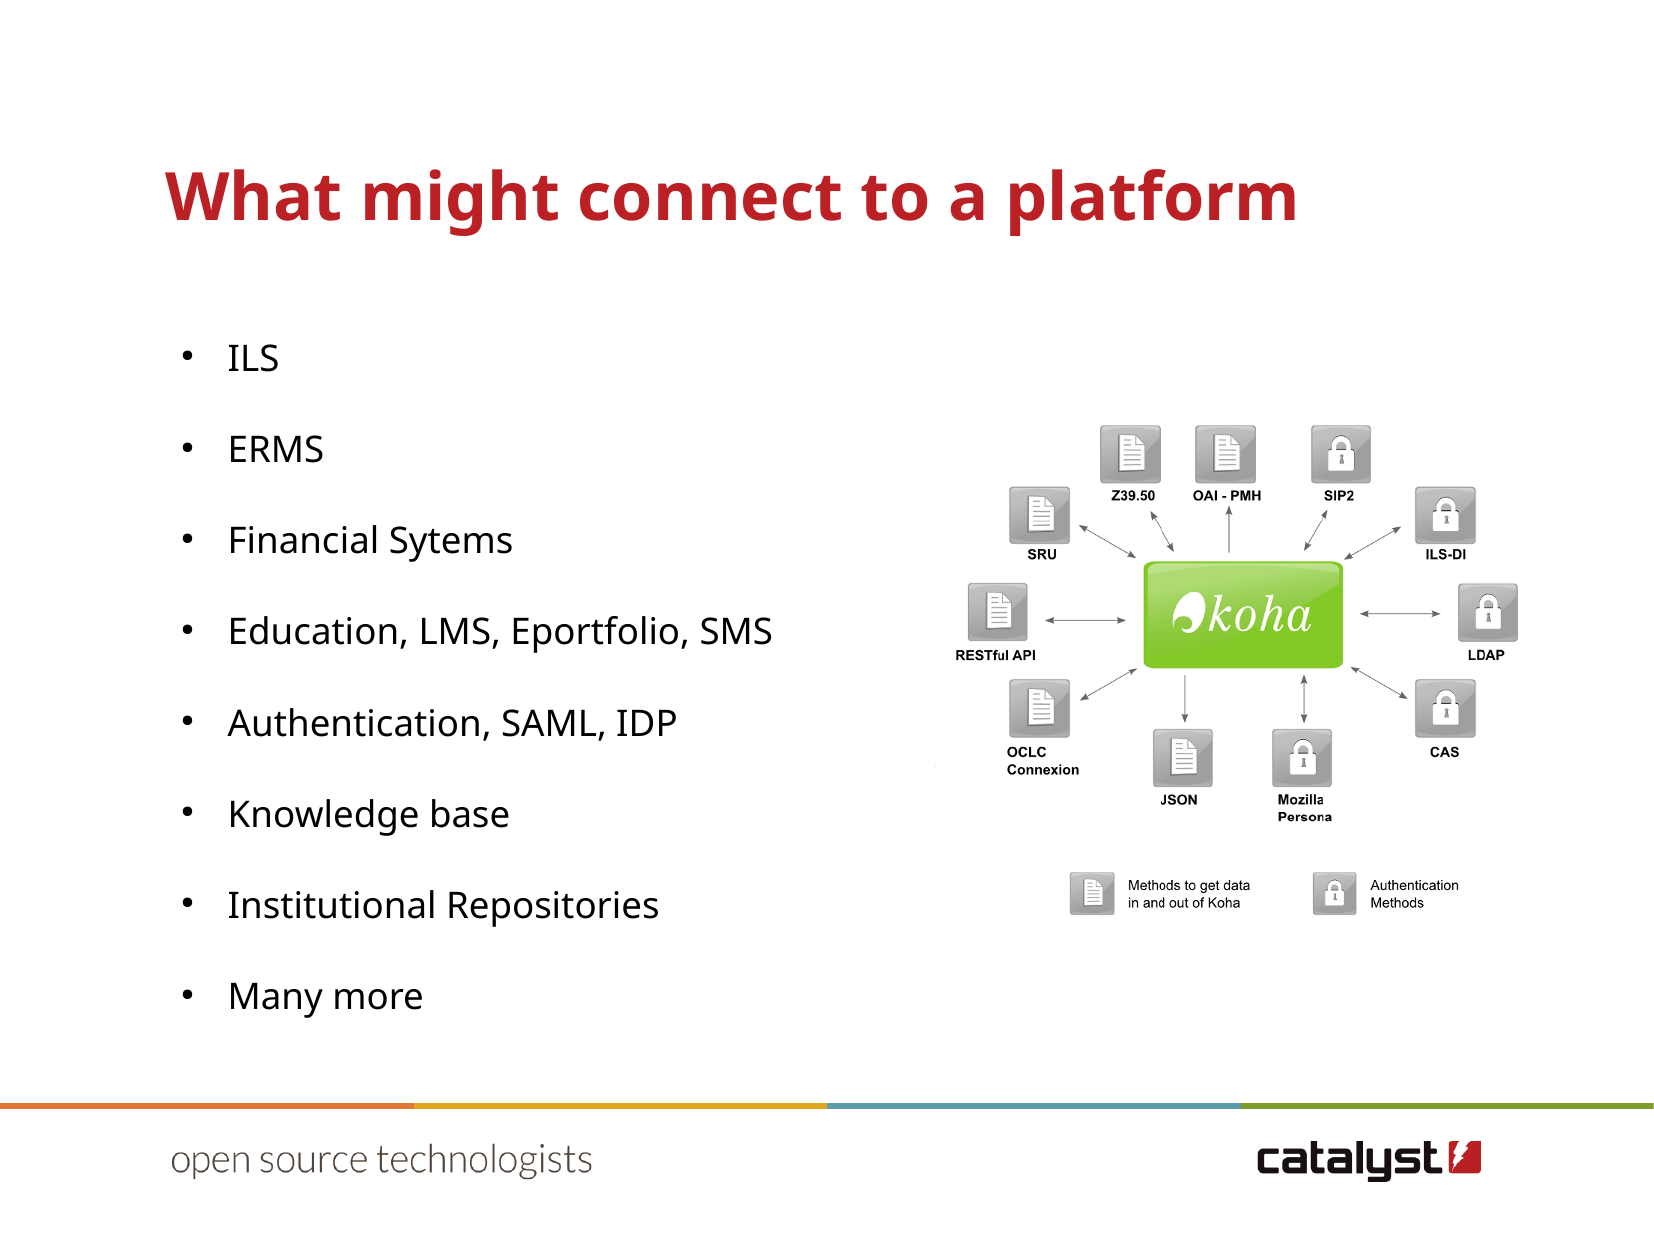

# What might connect to a platform
ILS
ERMS
Financial Sytems
Education, LMS, Eportfolio, SMS
Authentication, SAML, IDP
Knowledge base
Institutional Repositories
Many more